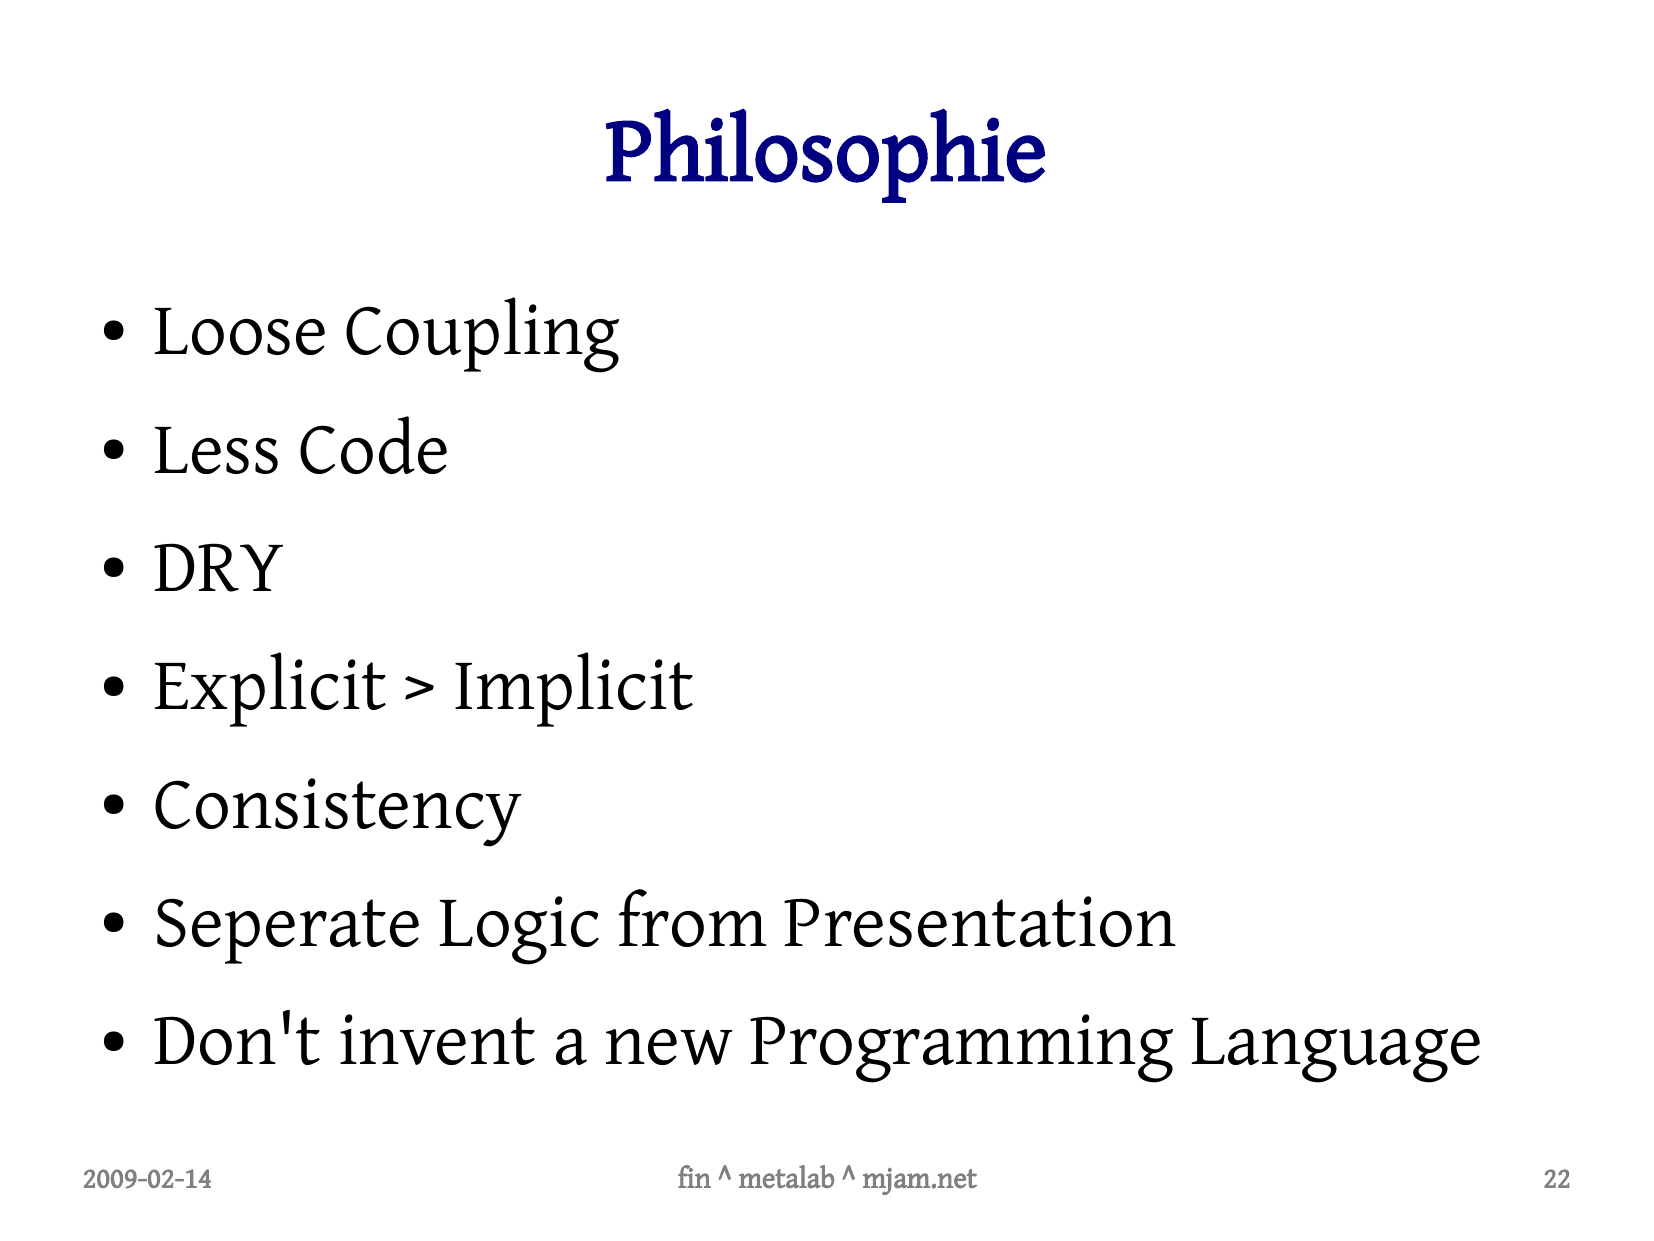

# Philosophie
Loose Coupling
Less Code
DRY
Explicit > Implicit
Consistency
Seperate Logic from Presentation
Don't invent a new Programming Language
2009-02-14
fin ^ metalab ^ mjam.net
22